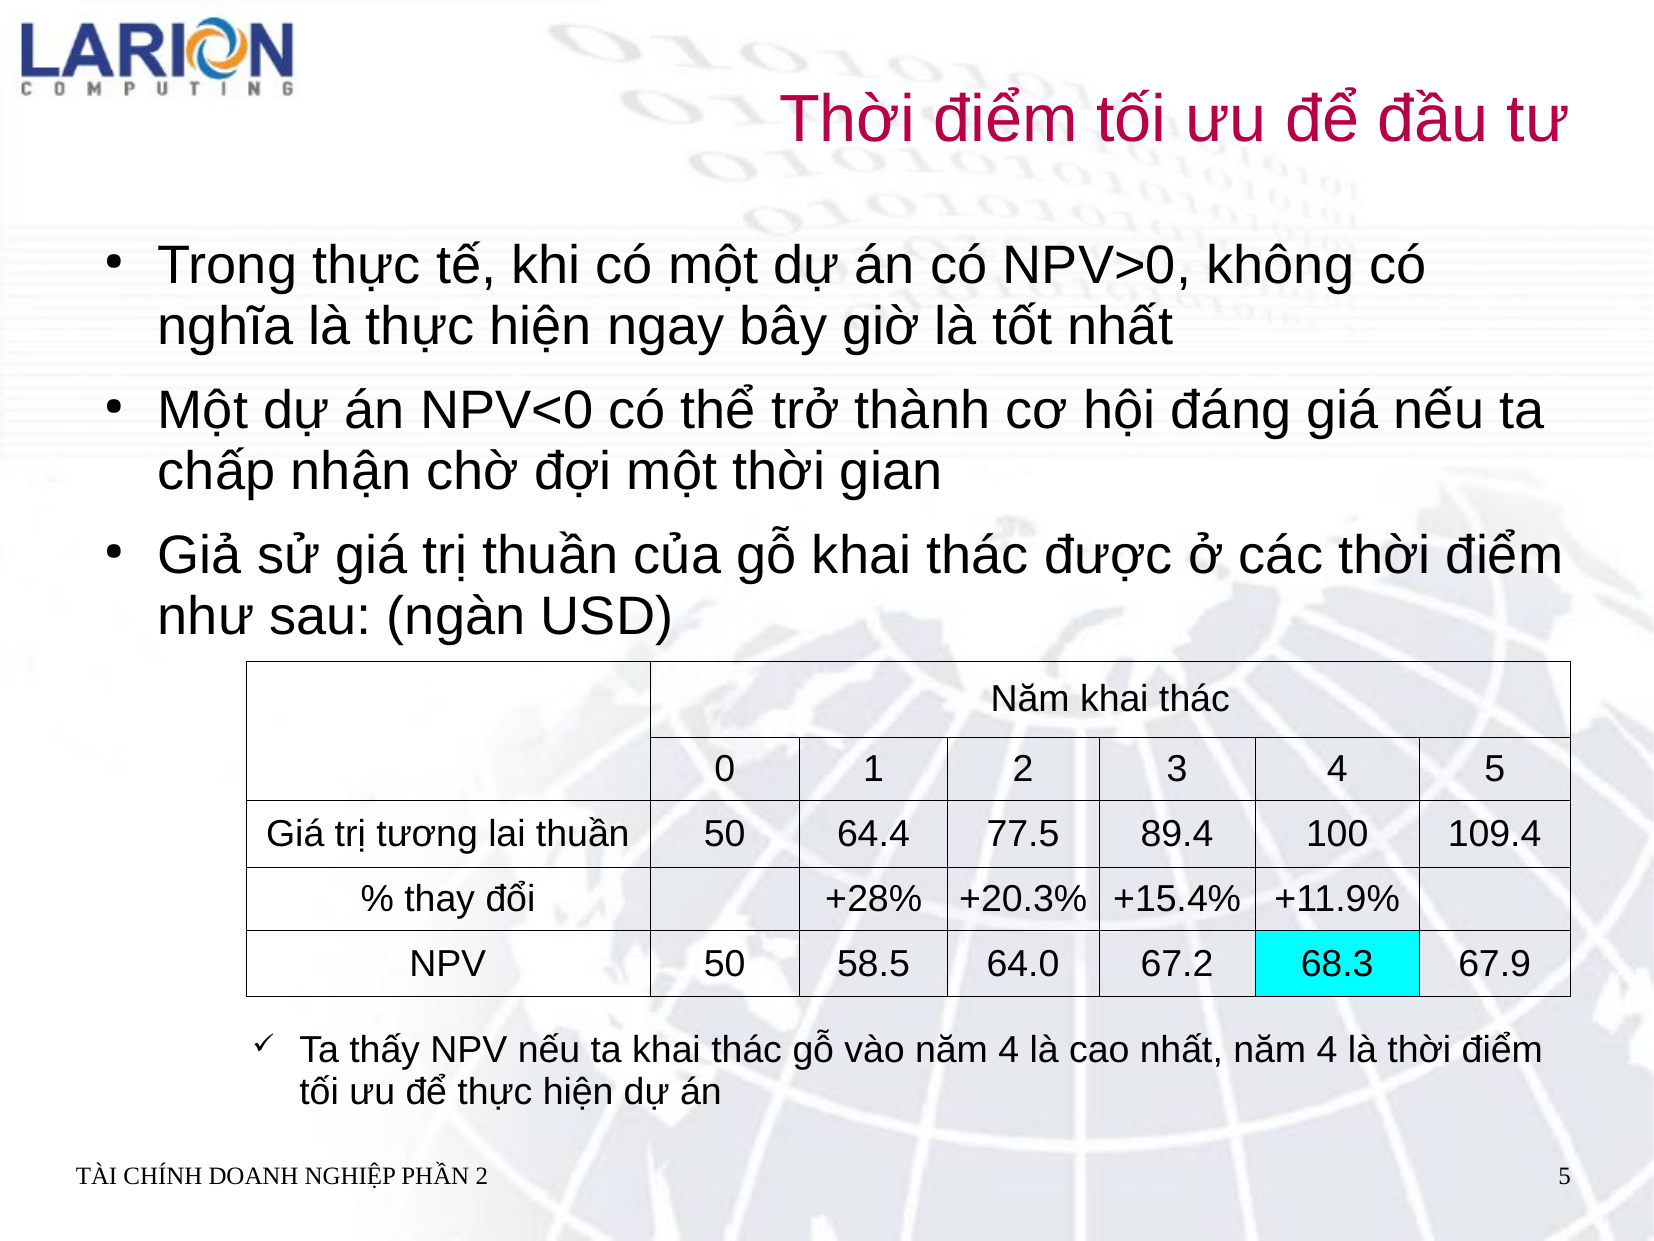

# Thời điểm tối ưu để đầu tư
Trong thực tế, khi có một dự án có NPV>0, không có nghĩa là thực hiện ngay bây giờ là tốt nhất
Một dự án NPV<0 có thể trở thành cơ hội đáng giá nếu ta chấp nhận chờ đợi một thời gian
Giả sử giá trị thuần của gỗ khai thác được ở các thời điểm như sau: (ngàn USD)
Ta thấy NPV nếu ta khai thác gỗ vào năm 4 là cao nhất, năm 4 là thời điểm tối ưu để thực hiện dự án
| | Năm khai thác | | | | | |
| --- | --- | --- | --- | --- | --- | --- |
| | 0 | 1 | 2 | 3 | 4 | 5 |
| Giá trị tương lai thuần | 50 | 64.4 | 77.5 | 89.4 | 100 | 109.4 |
| % thay đổi | | +28% | +20.3% | +15.4% | +11.9% | |
| NPV | 50 | 58.5 | 64.0 | 67.2 | 68.3 | 67.9 |
TÀI CHÍNH DOANH NGHIỆP PHẦN 2
5